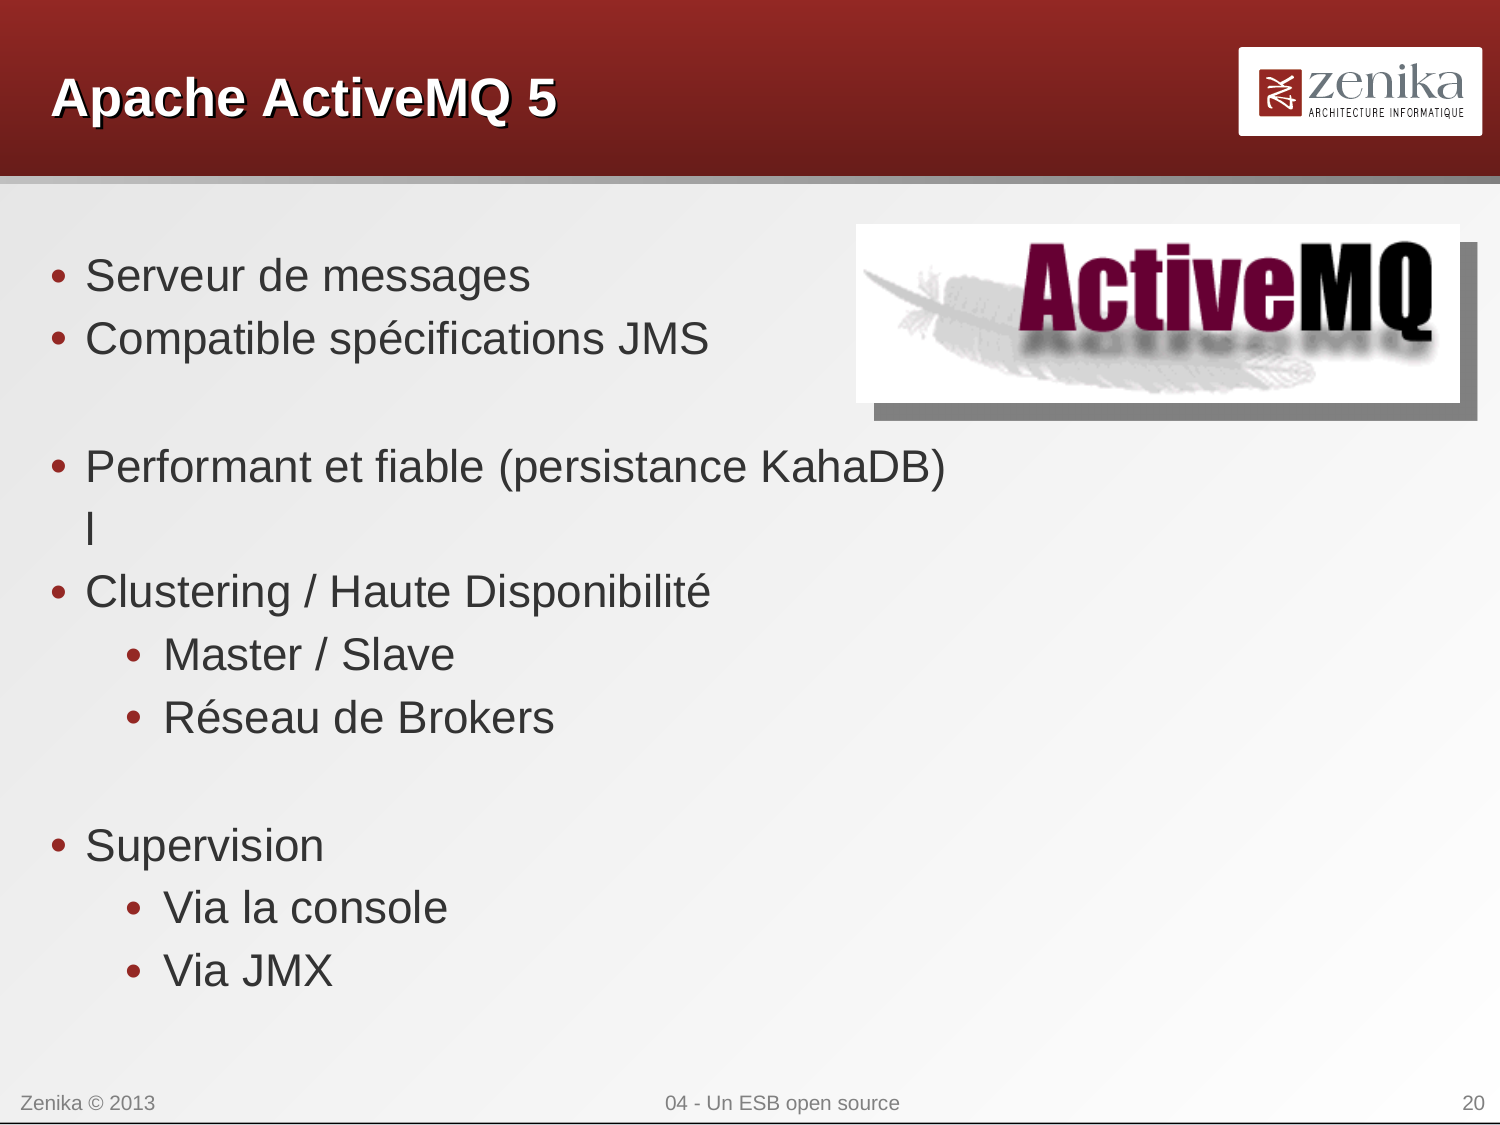

# Apache ActiveMQ 5
Serveur de messages
Compatible spécifications JMS
Performant et fiable (persistance KahaDB)
l
Clustering / Haute Disponibilité
Master / Slave
Réseau de Brokers
Supervision
Via la console
Via JMX